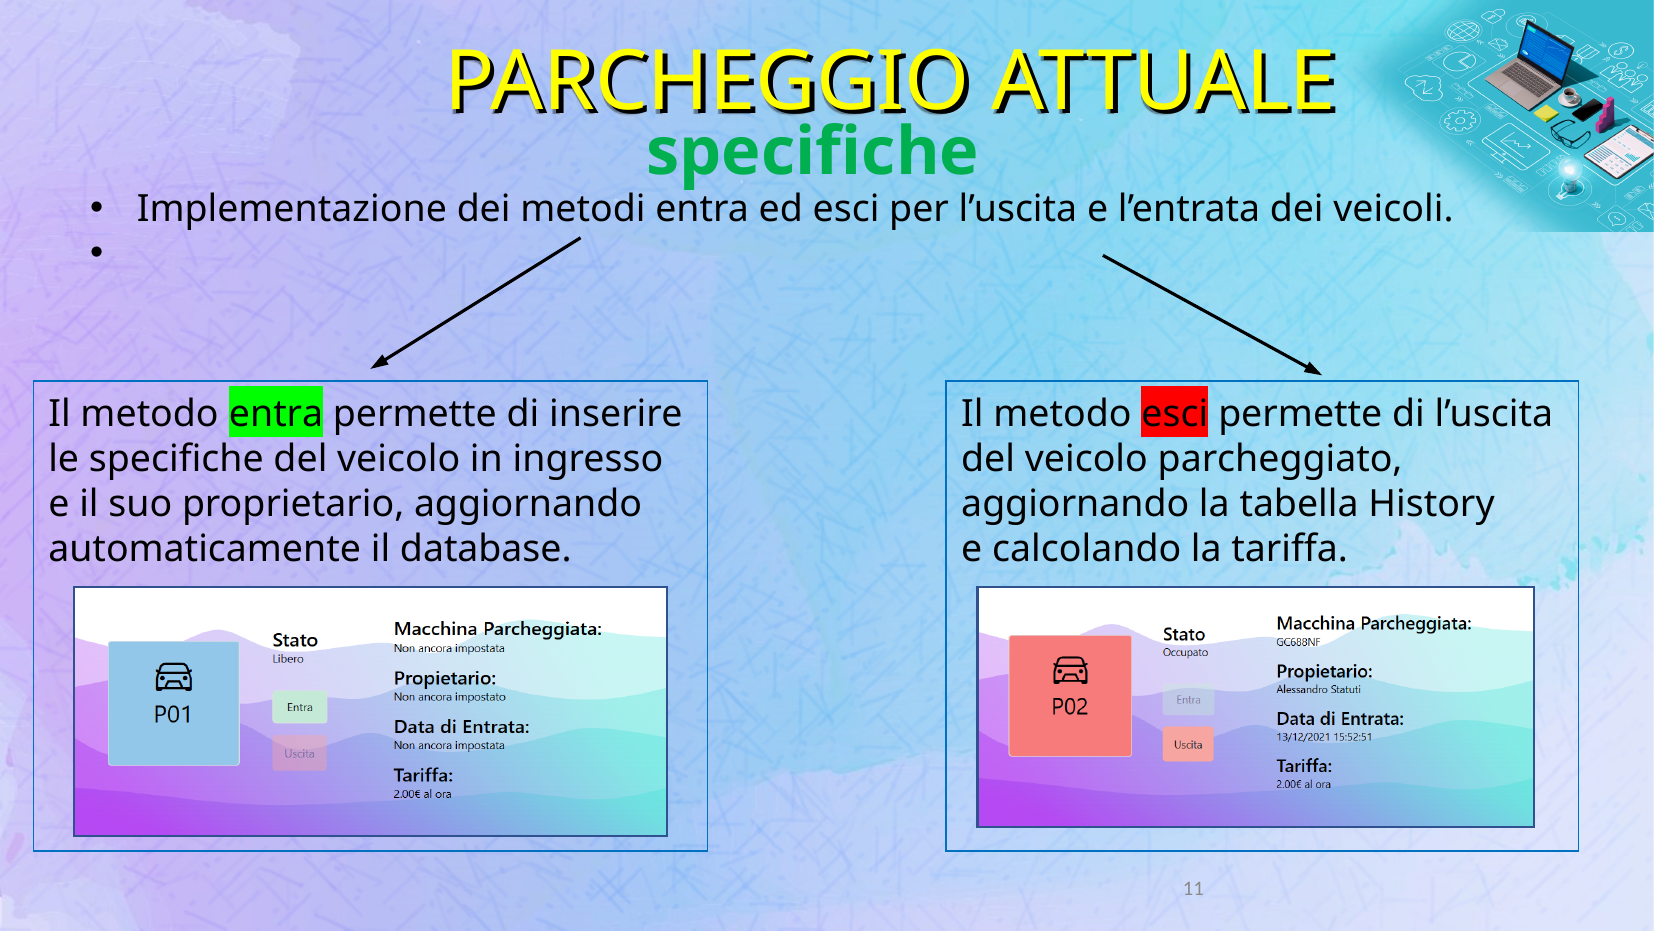

PARCHEGGIO ATTUALE
specifiche
Implementazione dei metodi entra ed esci per l’uscita e l’entrata dei veicoli.
Il metodo entra permette di inserire le specifiche del veicolo in ingresso e il suo proprietario, aggiornando automaticamente il database.
Il metodo esci permette di l’uscita
del veicolo parcheggiato,
aggiornando la tabella History
e calcolando la tariffa.